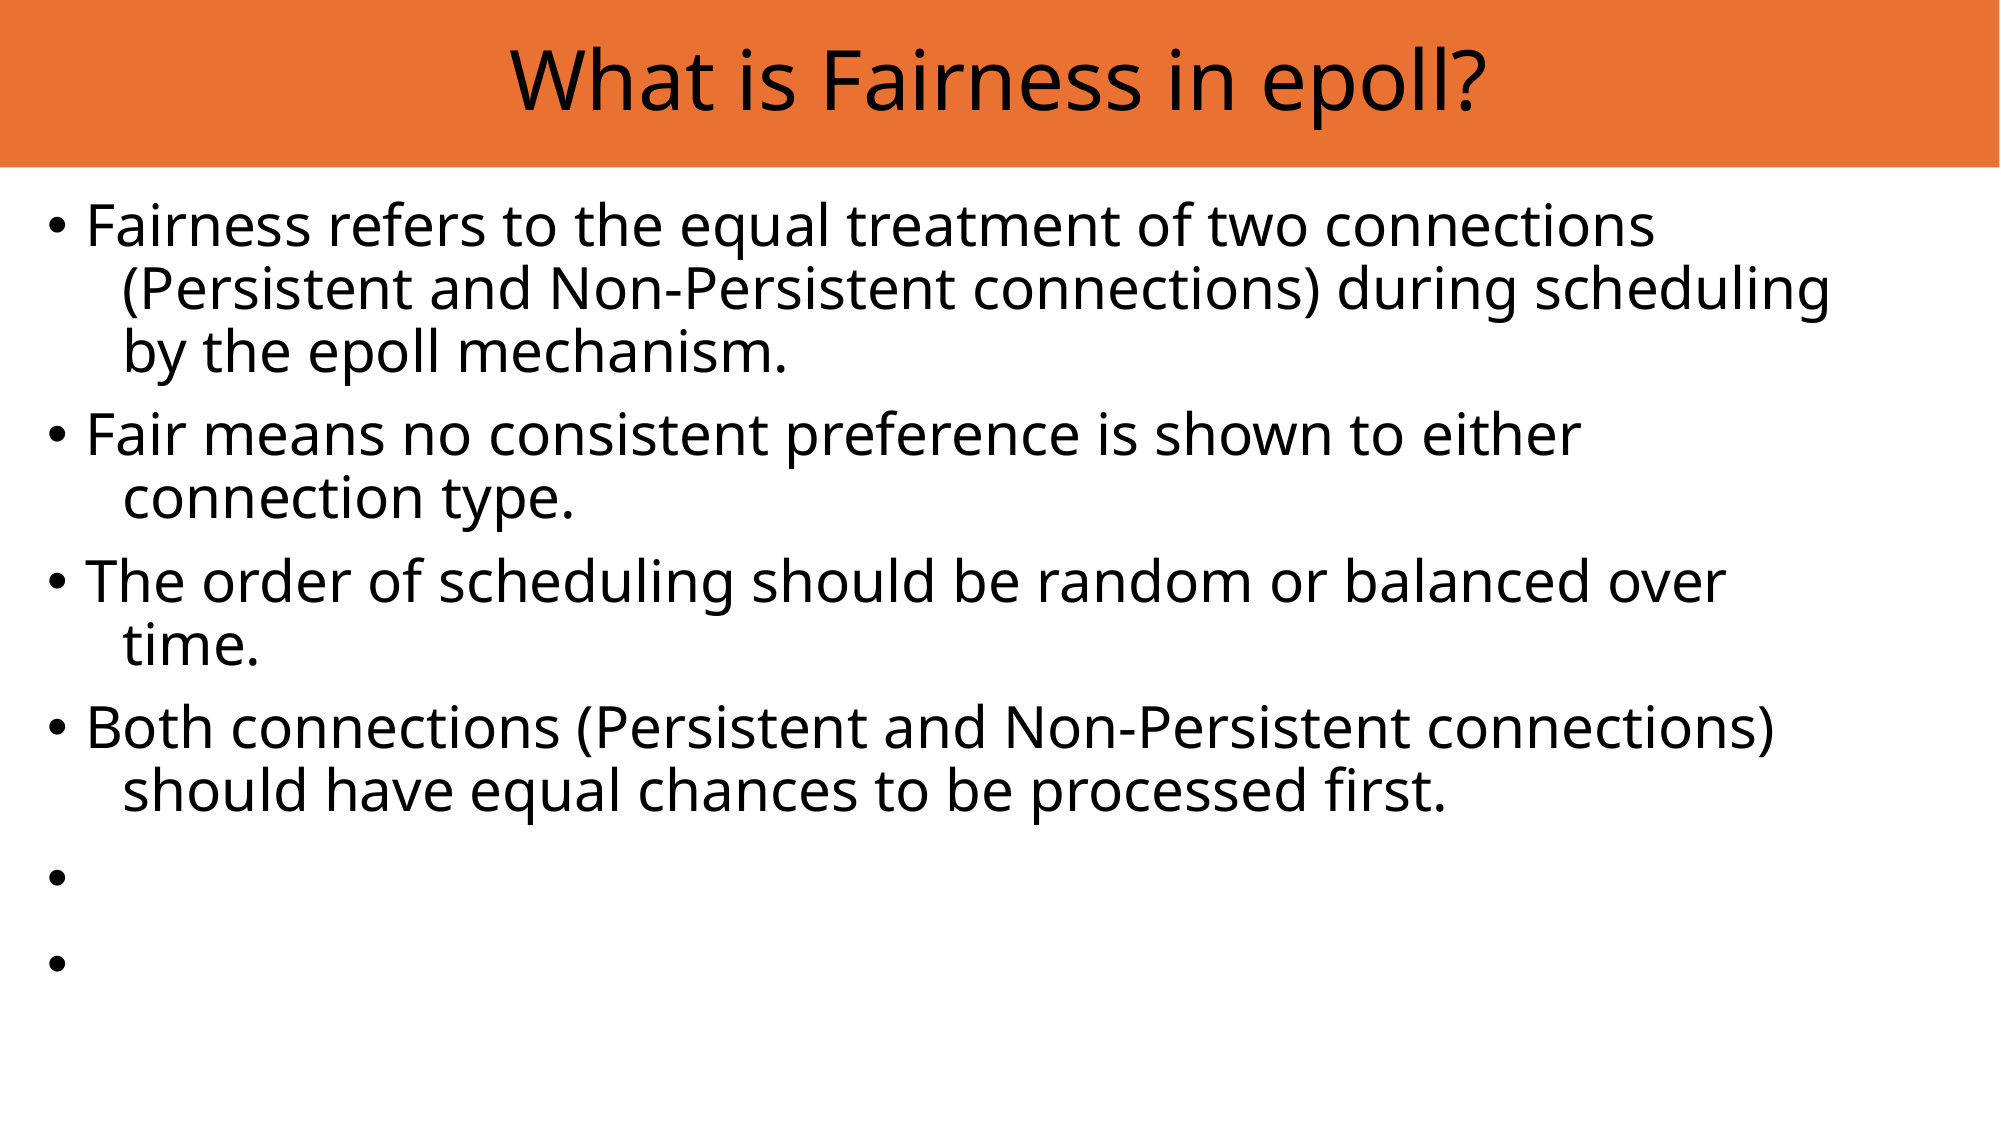

# What is Fairness in epoll?
Fairness refers to the equal treatment of two connections (Persistent and Non-Persistent connections) during scheduling by the epoll mechanism.
Fair means no consistent preference is shown to either connection type.
The order of scheduling should be random or balanced over time.
Both connections (Persistent and Non-Persistent connections) should have equal chances to be processed first.